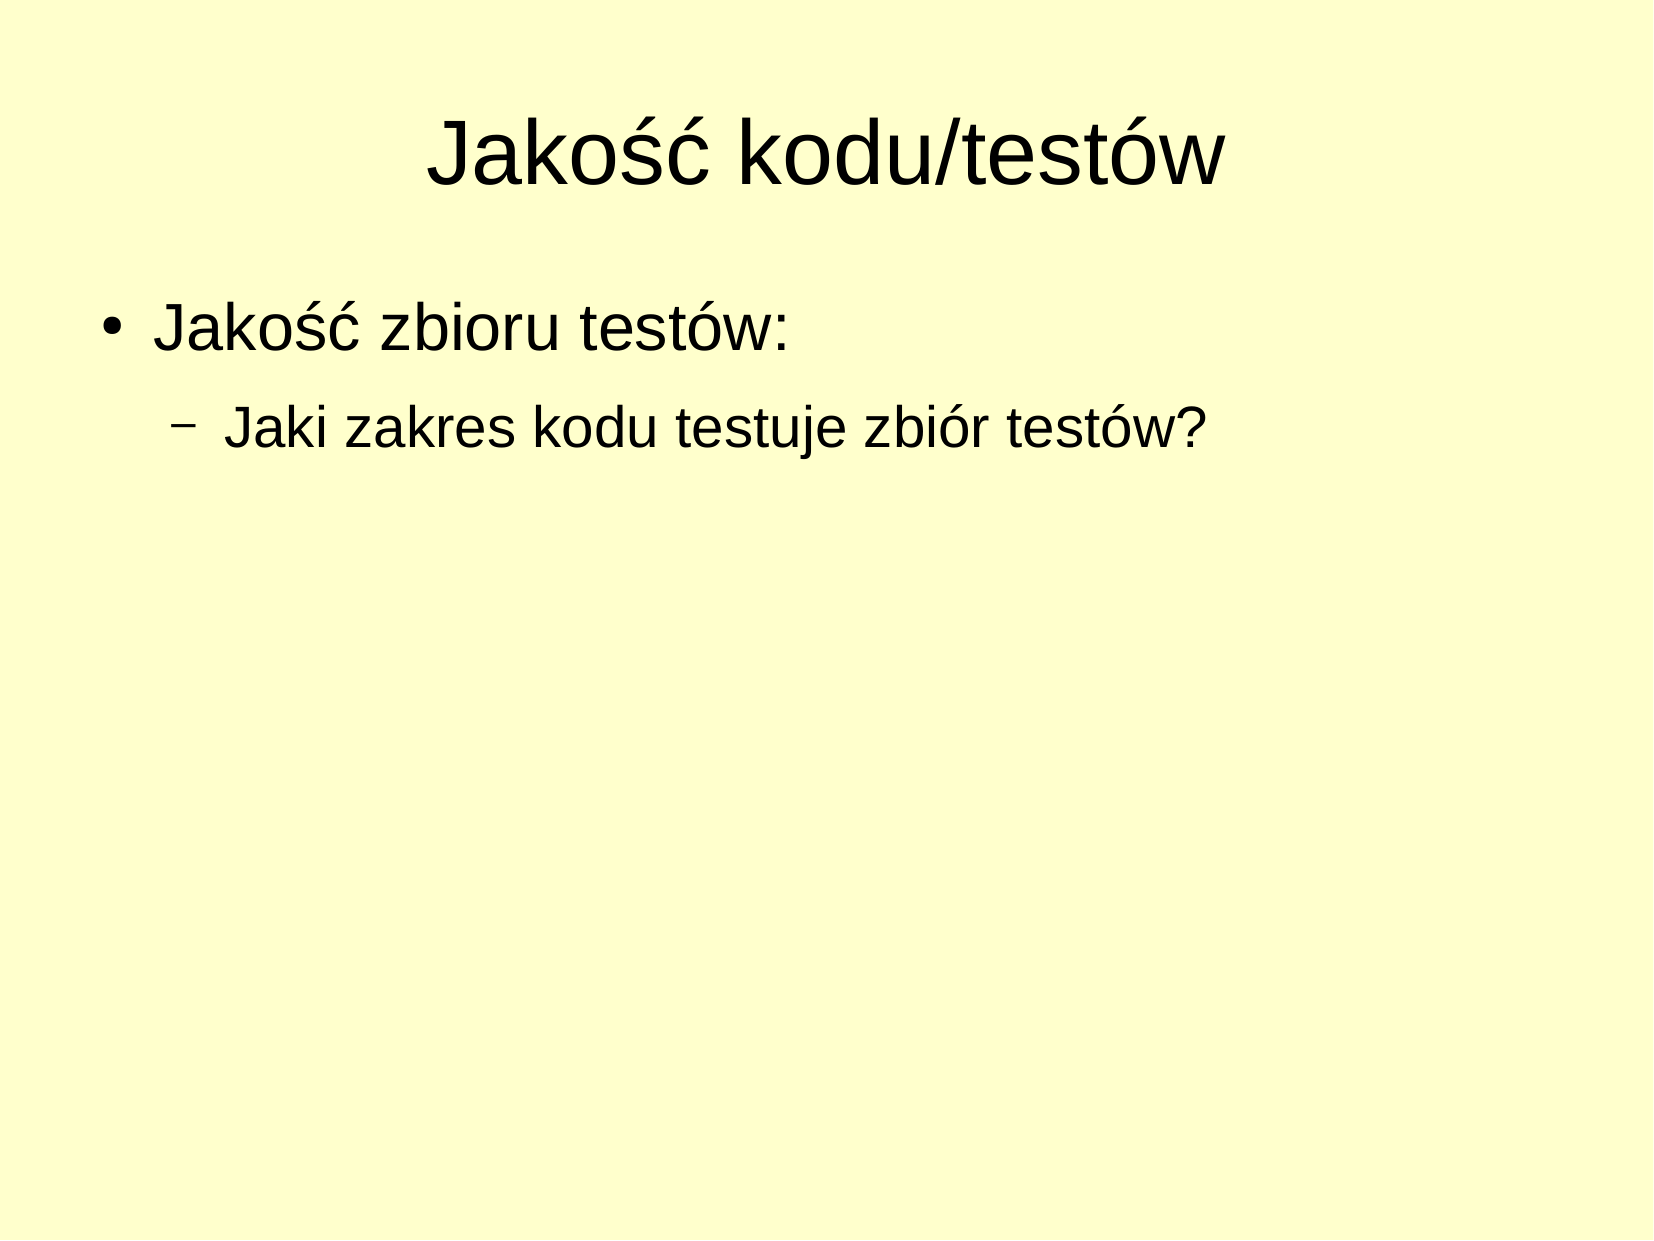

# Jakość kodu/testów
Jakość zbioru testów:
Jaki zakres kodu testuje zbiór testów?